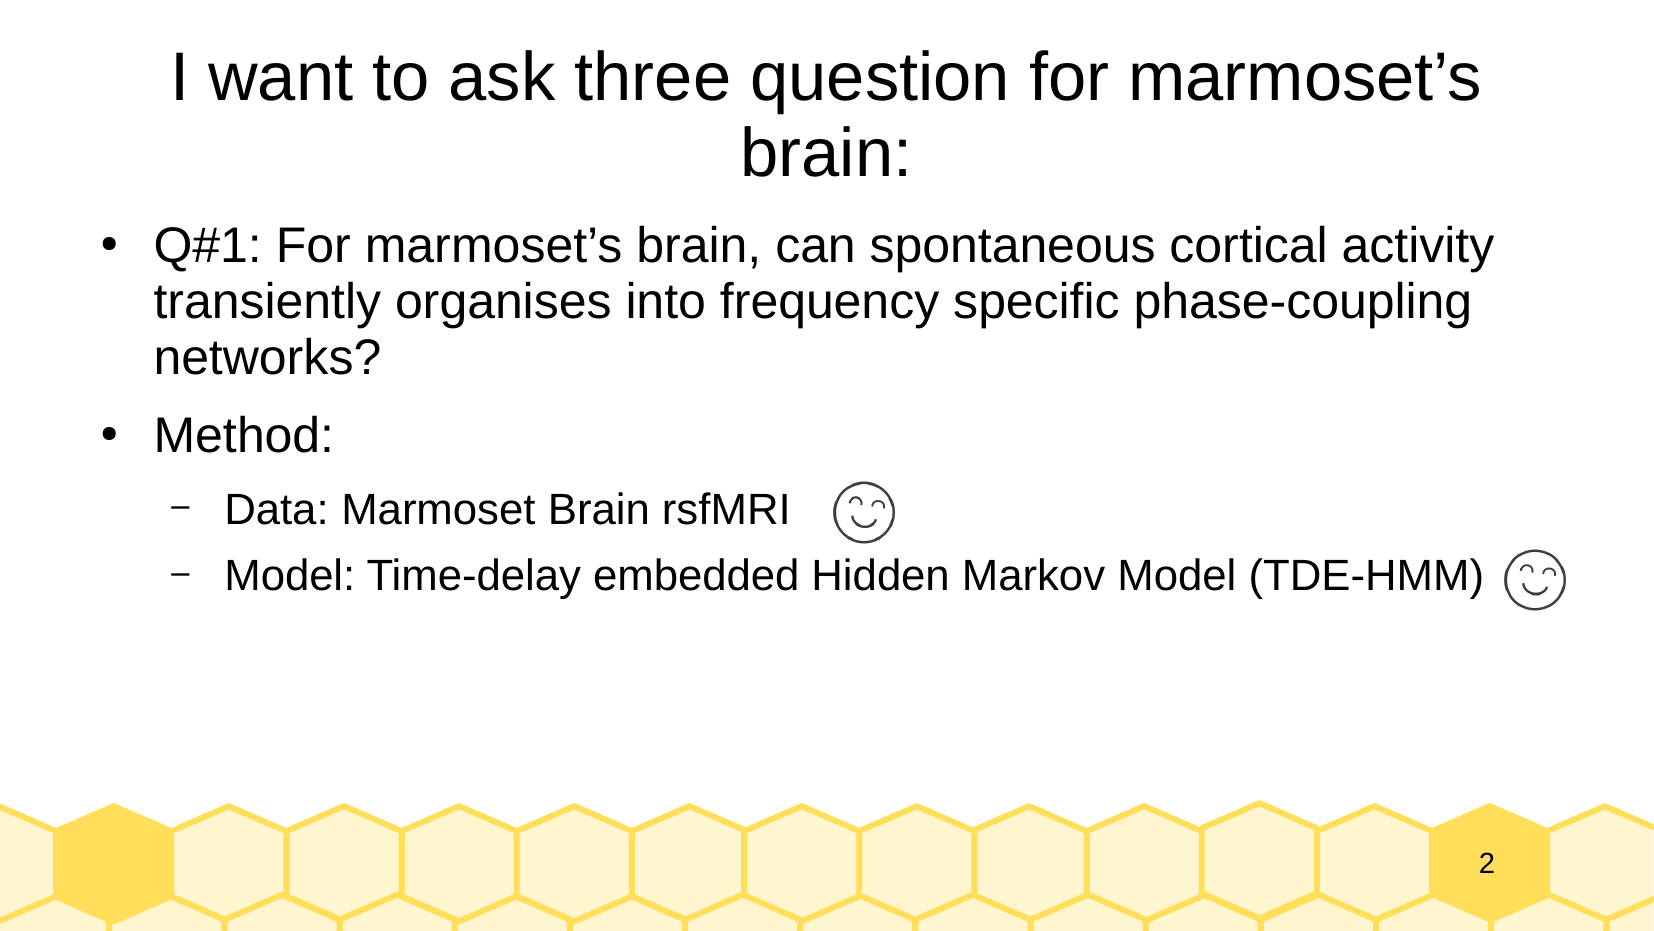

# I want to ask three question for marmoset’s brain:
Q#1: For marmoset’s brain, can spontaneous cortical activity transiently organises into frequency specific phase-coupling networks?
Method:
Data: Marmoset Brain rsfMRI
Model: Time-delay embedded Hidden Markov Model (TDE-HMM)